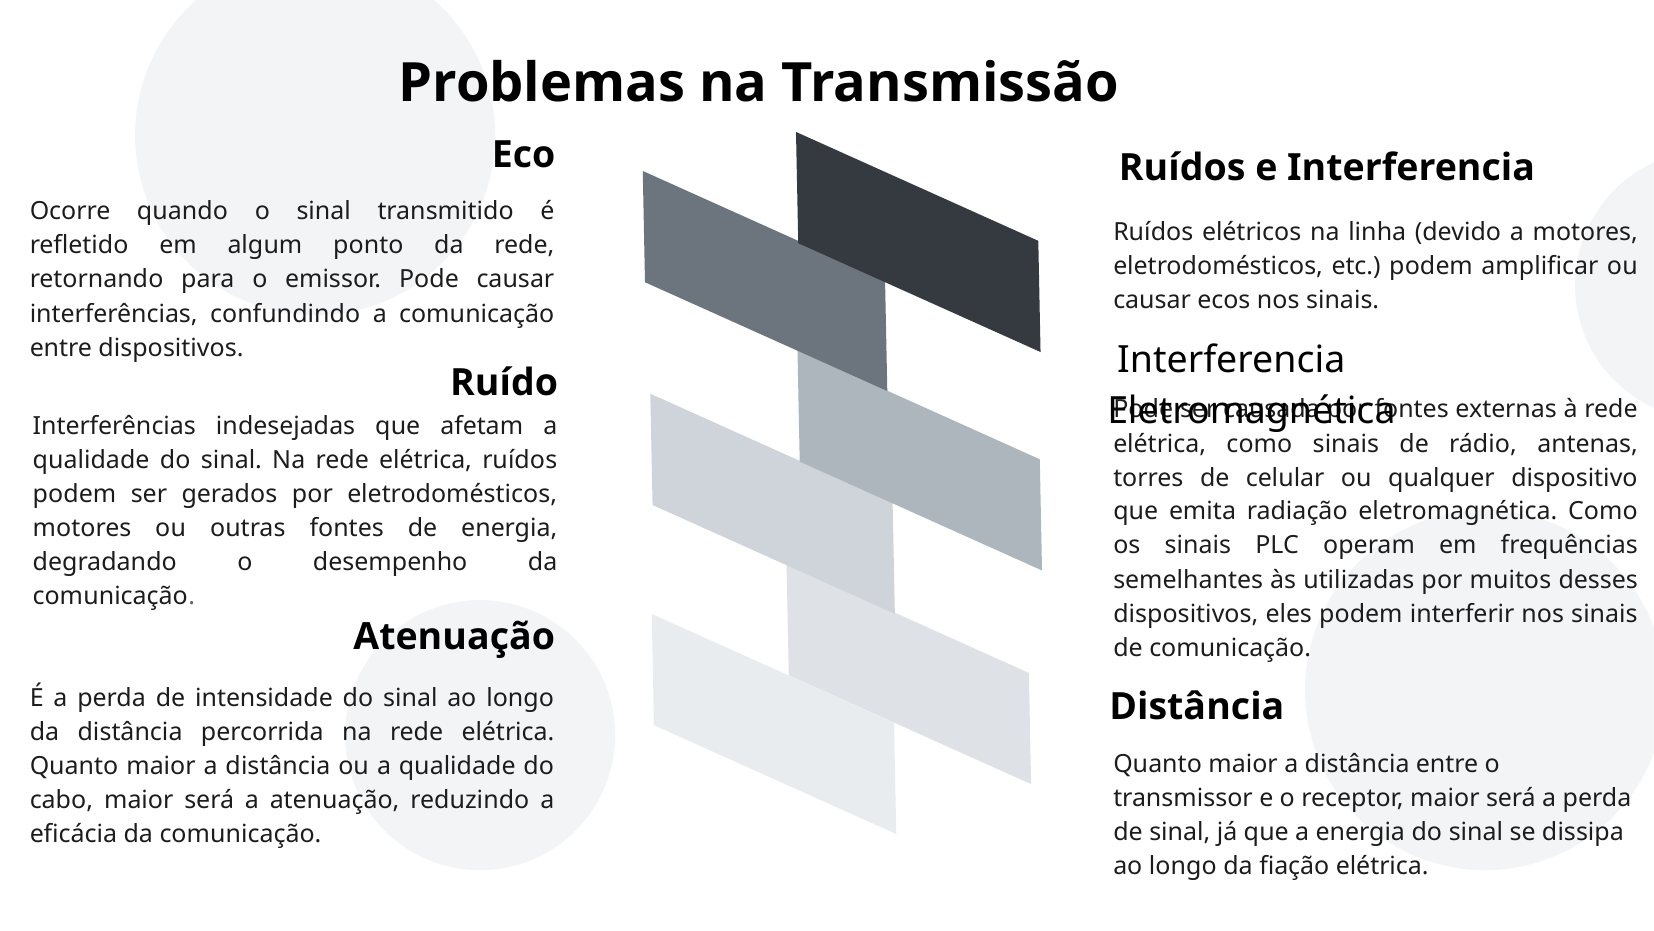

Problemas na Transmissão
Eco
 Ruídos e Interferencia
Ocorre quando o sinal transmitido é refletido em algum ponto da rede, retornando para o emissor. Pode causar interferências, confundindo a comunicação entre dispositivos.
Ruídos elétricos na linha (devido a motores, eletrodomésticos, etc.) podem amplificar ou causar ecos nos sinais.
 Interferencia Eletromagnética
Ruído
Pode ser causada por fontes externas à rede elétrica, como sinais de rádio, antenas, torres de celular ou qualquer dispositivo que emita radiação eletromagnética. Como os sinais PLC operam em frequências semelhantes às utilizadas por muitos desses dispositivos, eles podem interferir nos sinais de comunicação.
Interferências indesejadas que afetam a qualidade do sinal. Na rede elétrica, ruídos podem ser gerados por eletrodomésticos, motores ou outras fontes de energia, degradando o desempenho da comunicação.
Atenuação
É a perda de intensidade do sinal ao longo da distância percorrida na rede elétrica. Quanto maior a distância ou a qualidade do cabo, maior será a atenuação, reduzindo a eficácia da comunicação.
Distância
Quanto maior a distância entre o transmissor e o receptor, maior será a perda de sinal, já que a energia do sinal se dissipa ao longo da fiação elétrica.